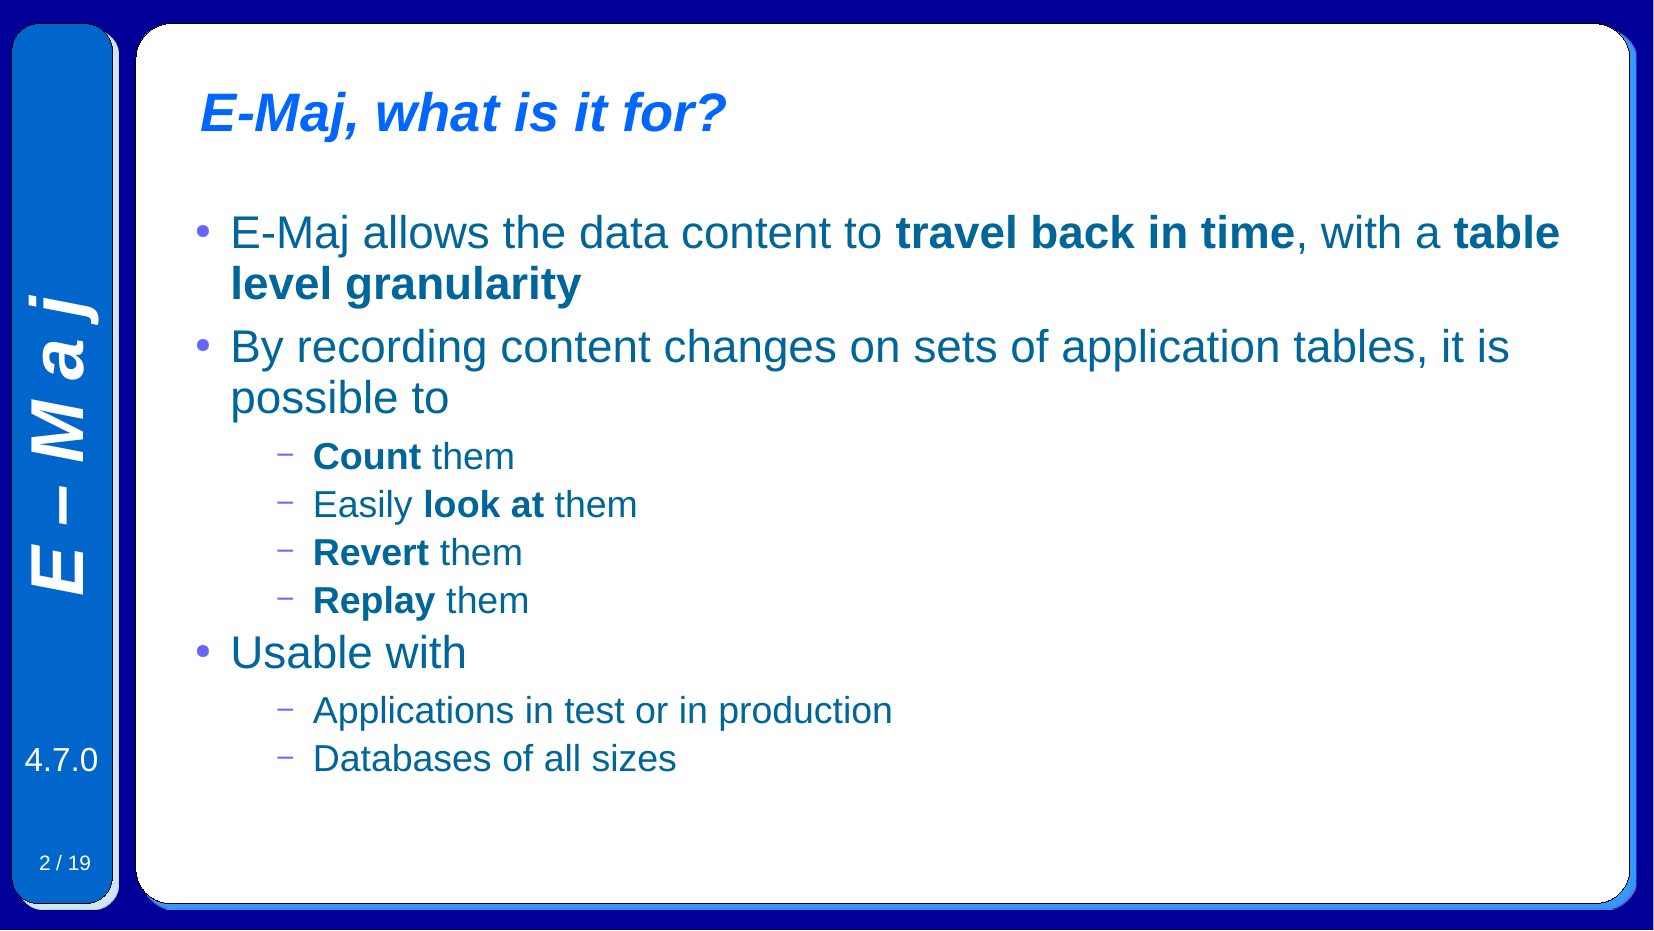

# E-Maj, what is it for?
E-Maj allows the data content to travel back in time, with a table level granularity
By recording content changes on sets of application tables, it is possible to
Count them
Easily look at them
Revert them
Replay them
Usable with
Applications in test or in production
Databases of all sizes